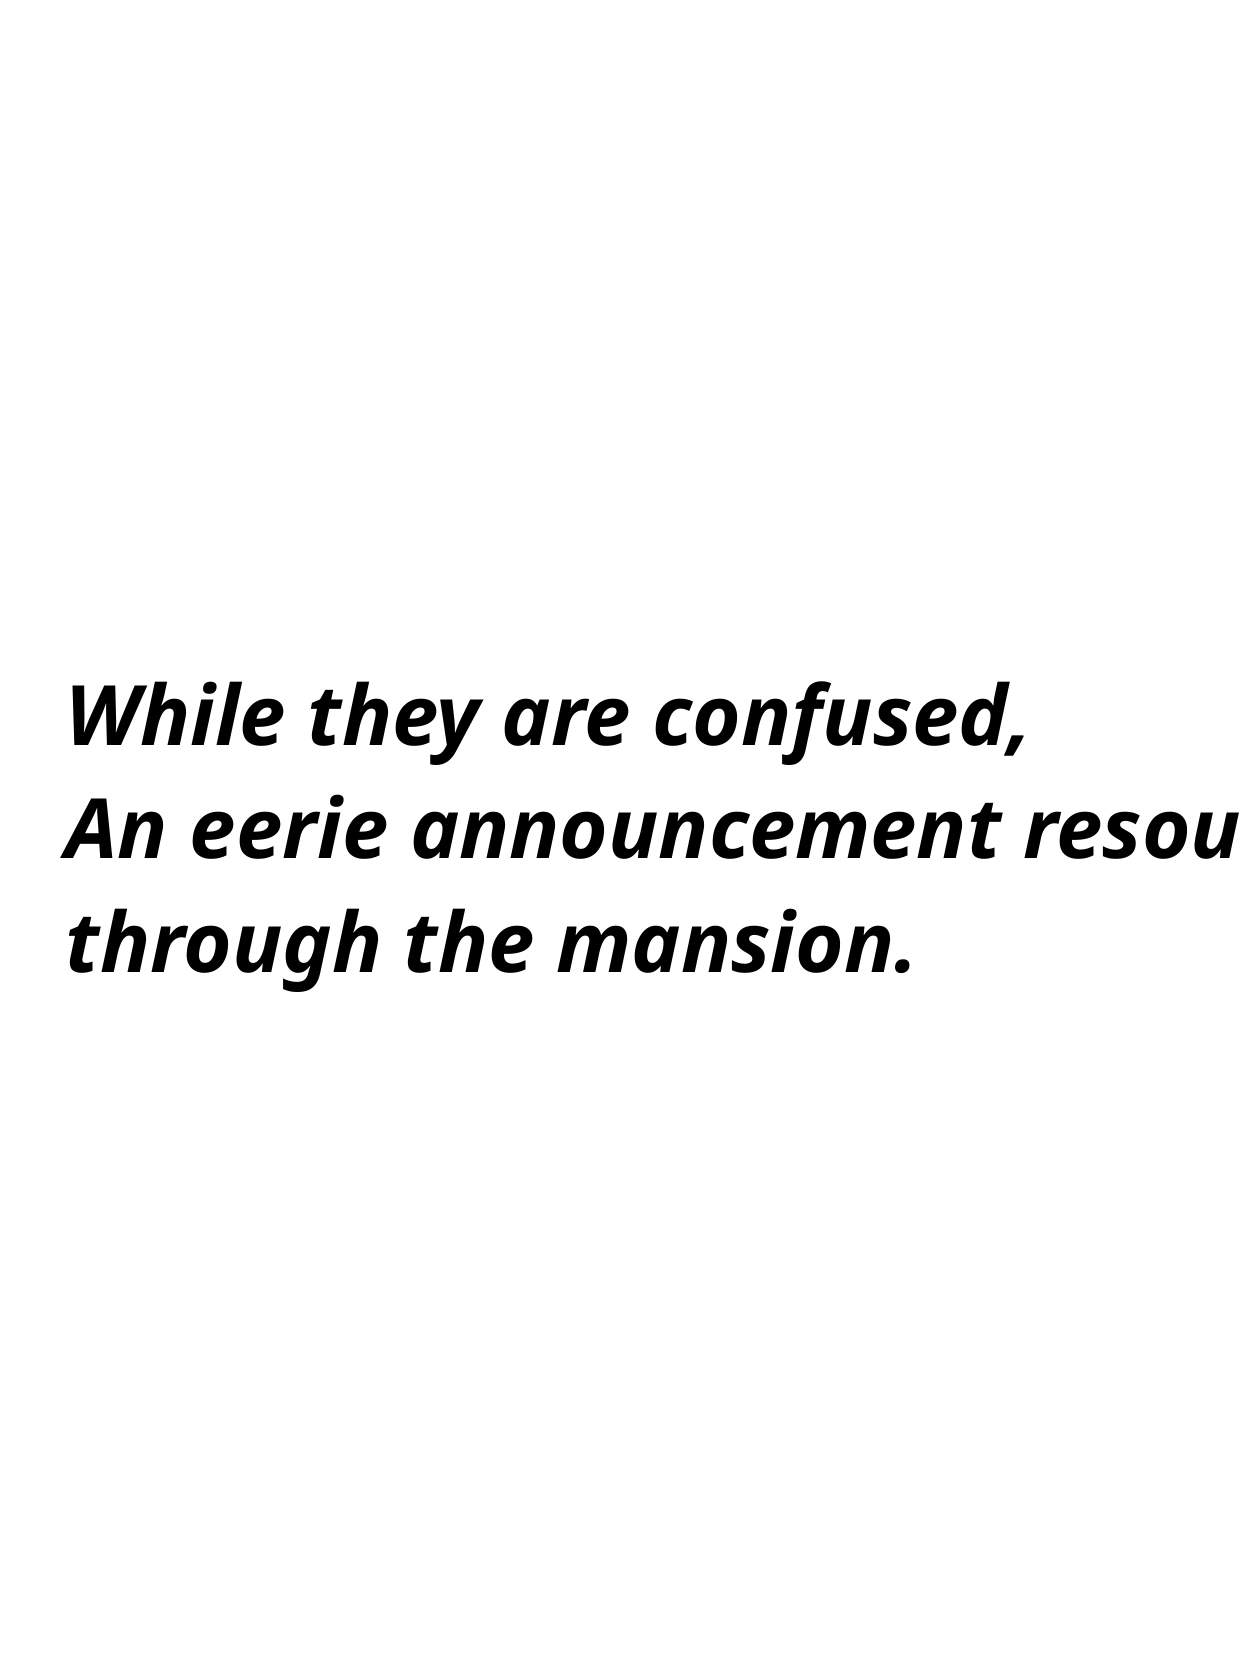

While they are confused,
An eerie announcement resounded
through the mansion.